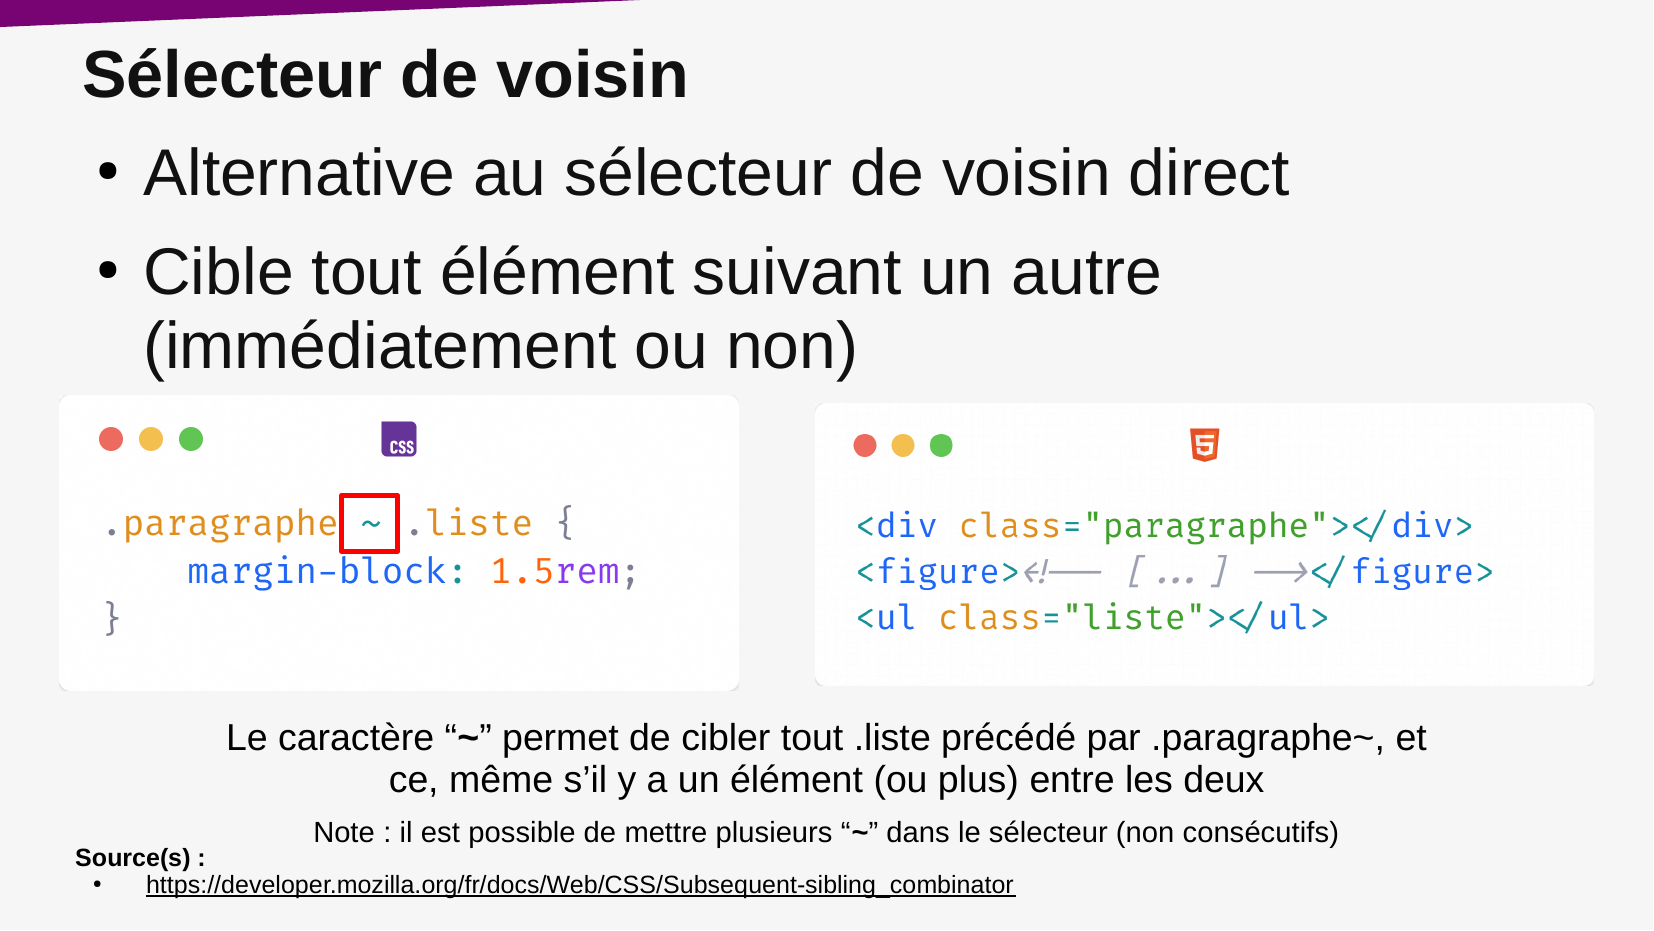

# Sélecteur de voisin
Alternative au sélecteur de voisin direct
Cible tout élément suivant un autre (immédiatement ou non)
Le caractère “~” permet de cibler tout .liste précédé par .paragraphe~, et ce, même s’il y a un élément (ou plus) entre les deux
Note : il est possible de mettre plusieurs “~” dans le sélecteur (non consécutifs)
Source(s) :
https://developer.mozilla.org/fr/docs/Web/CSS/Subsequent-sibling_combinator